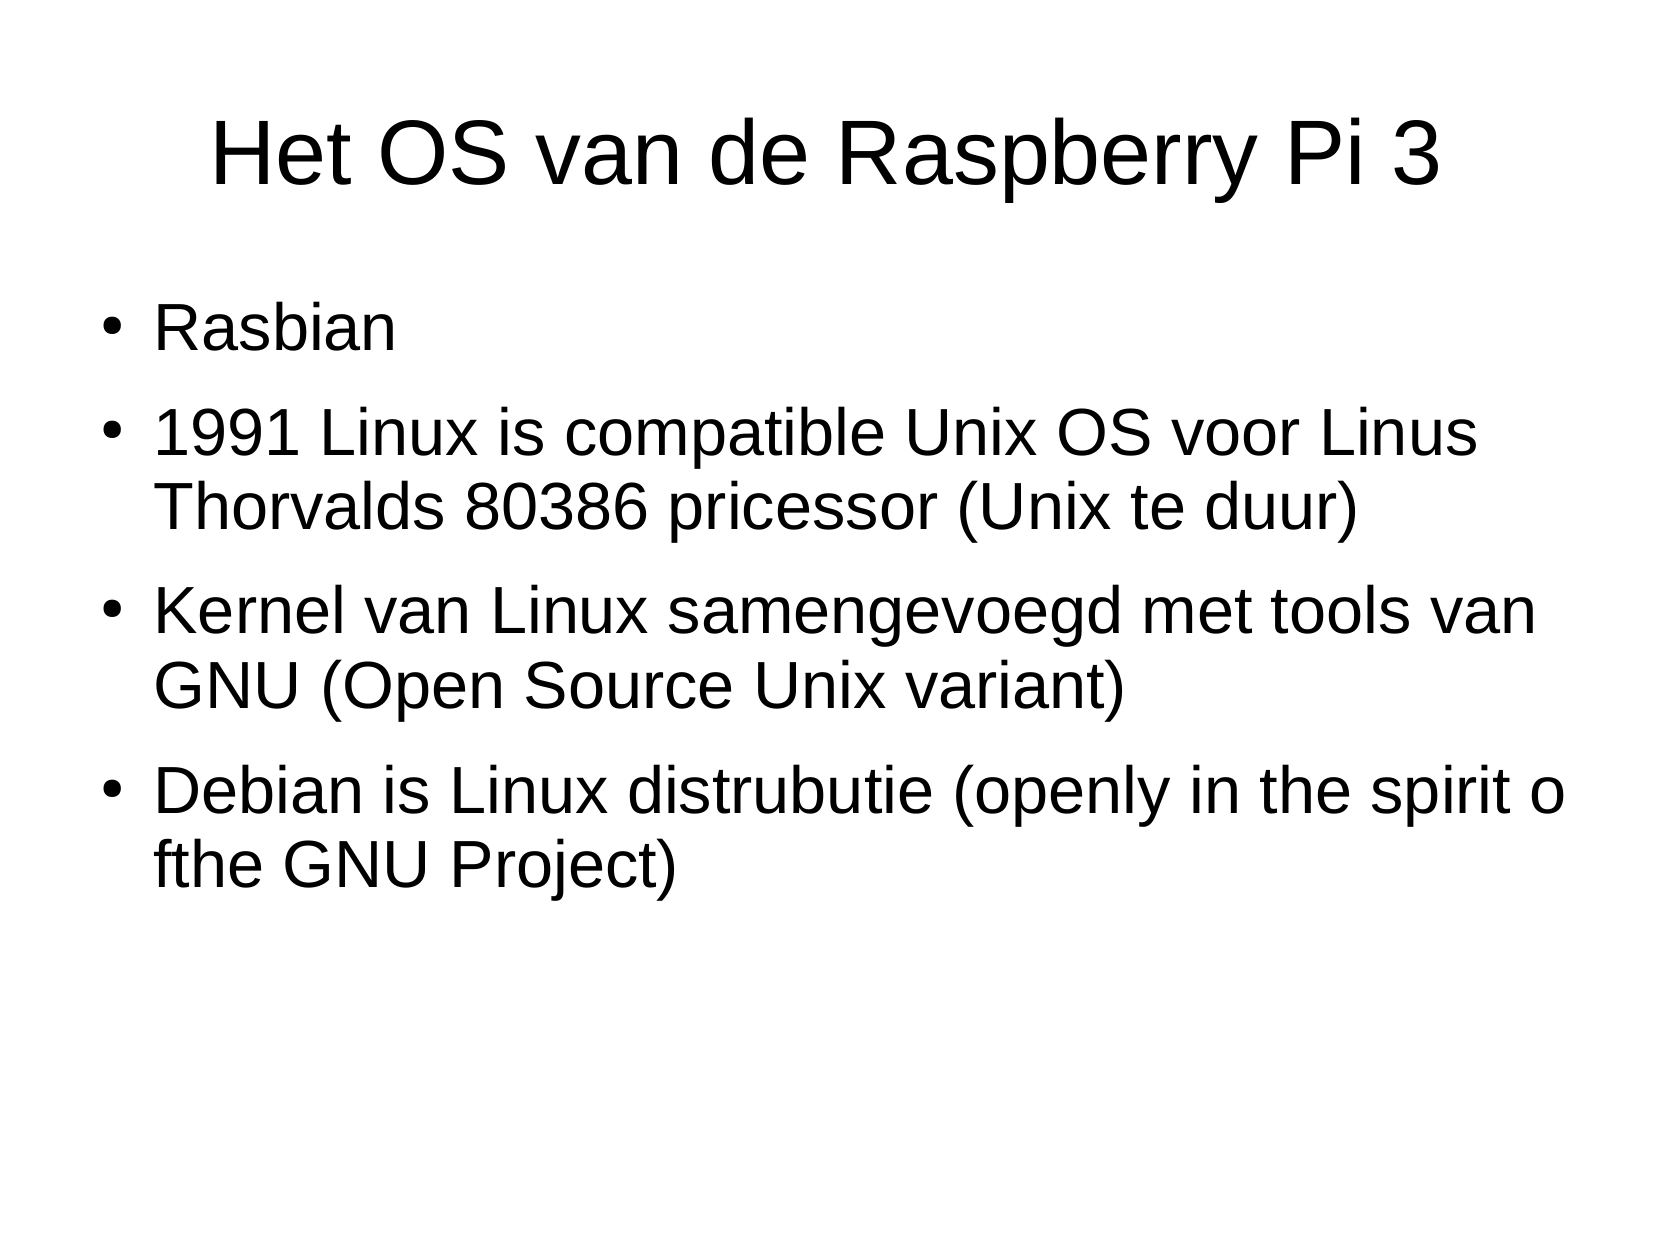

# Het OS van de Raspberry Pi 3
Rasbian
1991 Linux is compatible Unix OS voor Linus Thorvalds 80386 pricessor (Unix te duur)
Kernel van Linux samengevoegd met tools van GNU (Open Source Unix variant)
Debian is Linux distrubutie (openly in the spirit o fthe GNU Project)